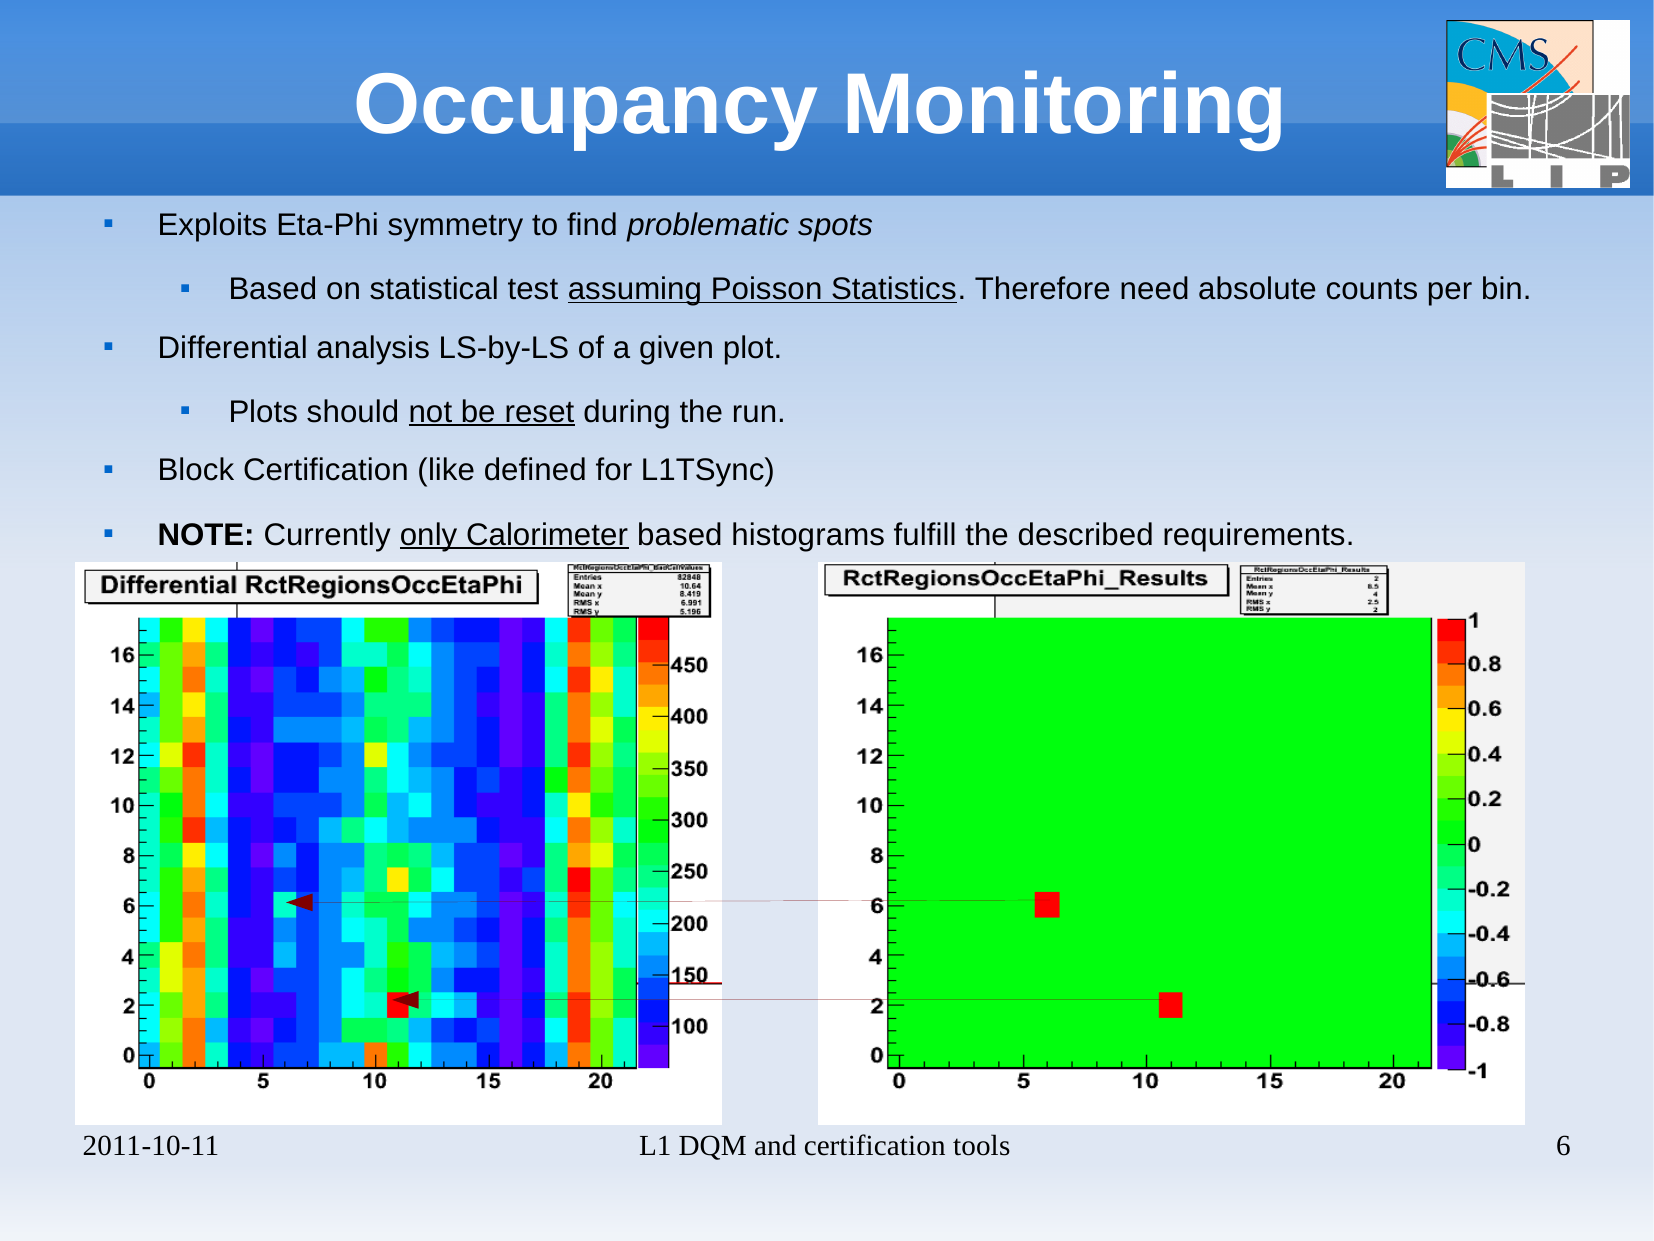

# Occupancy Monitoring
Exploits Eta-Phi symmetry to find problematic spots
Based on statistical test assuming Poisson Statistics. Therefore need absolute counts per bin.
Differential analysis LS-by-LS of a given plot.
Plots should not be reset during the run.
Block Certification (like defined for L1TSync)
NOTE: Currently only Calorimeter based histograms fulfill the described requirements.
2011-10-11
L1 DQM and certification tools
6